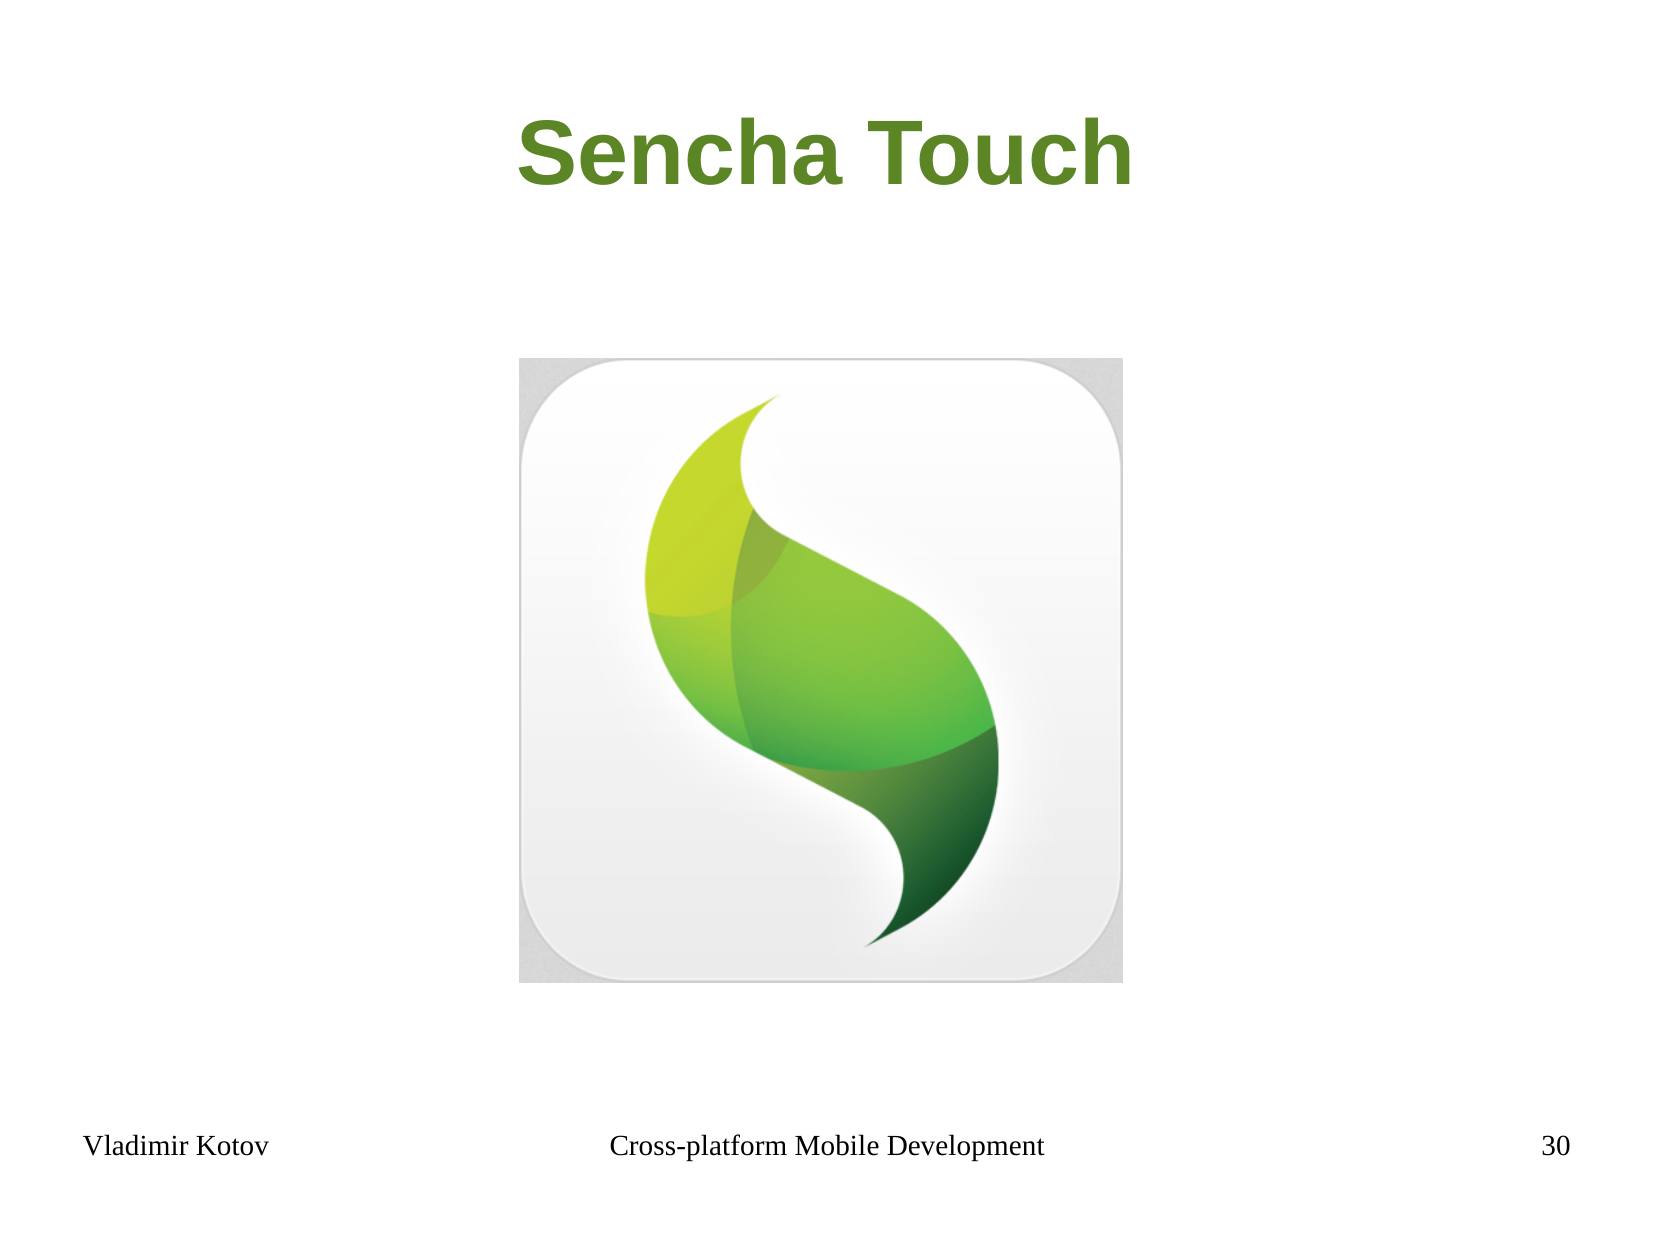

# Sencha Touch
Vladimir Kotov
Cross-platform Mobile Development
30